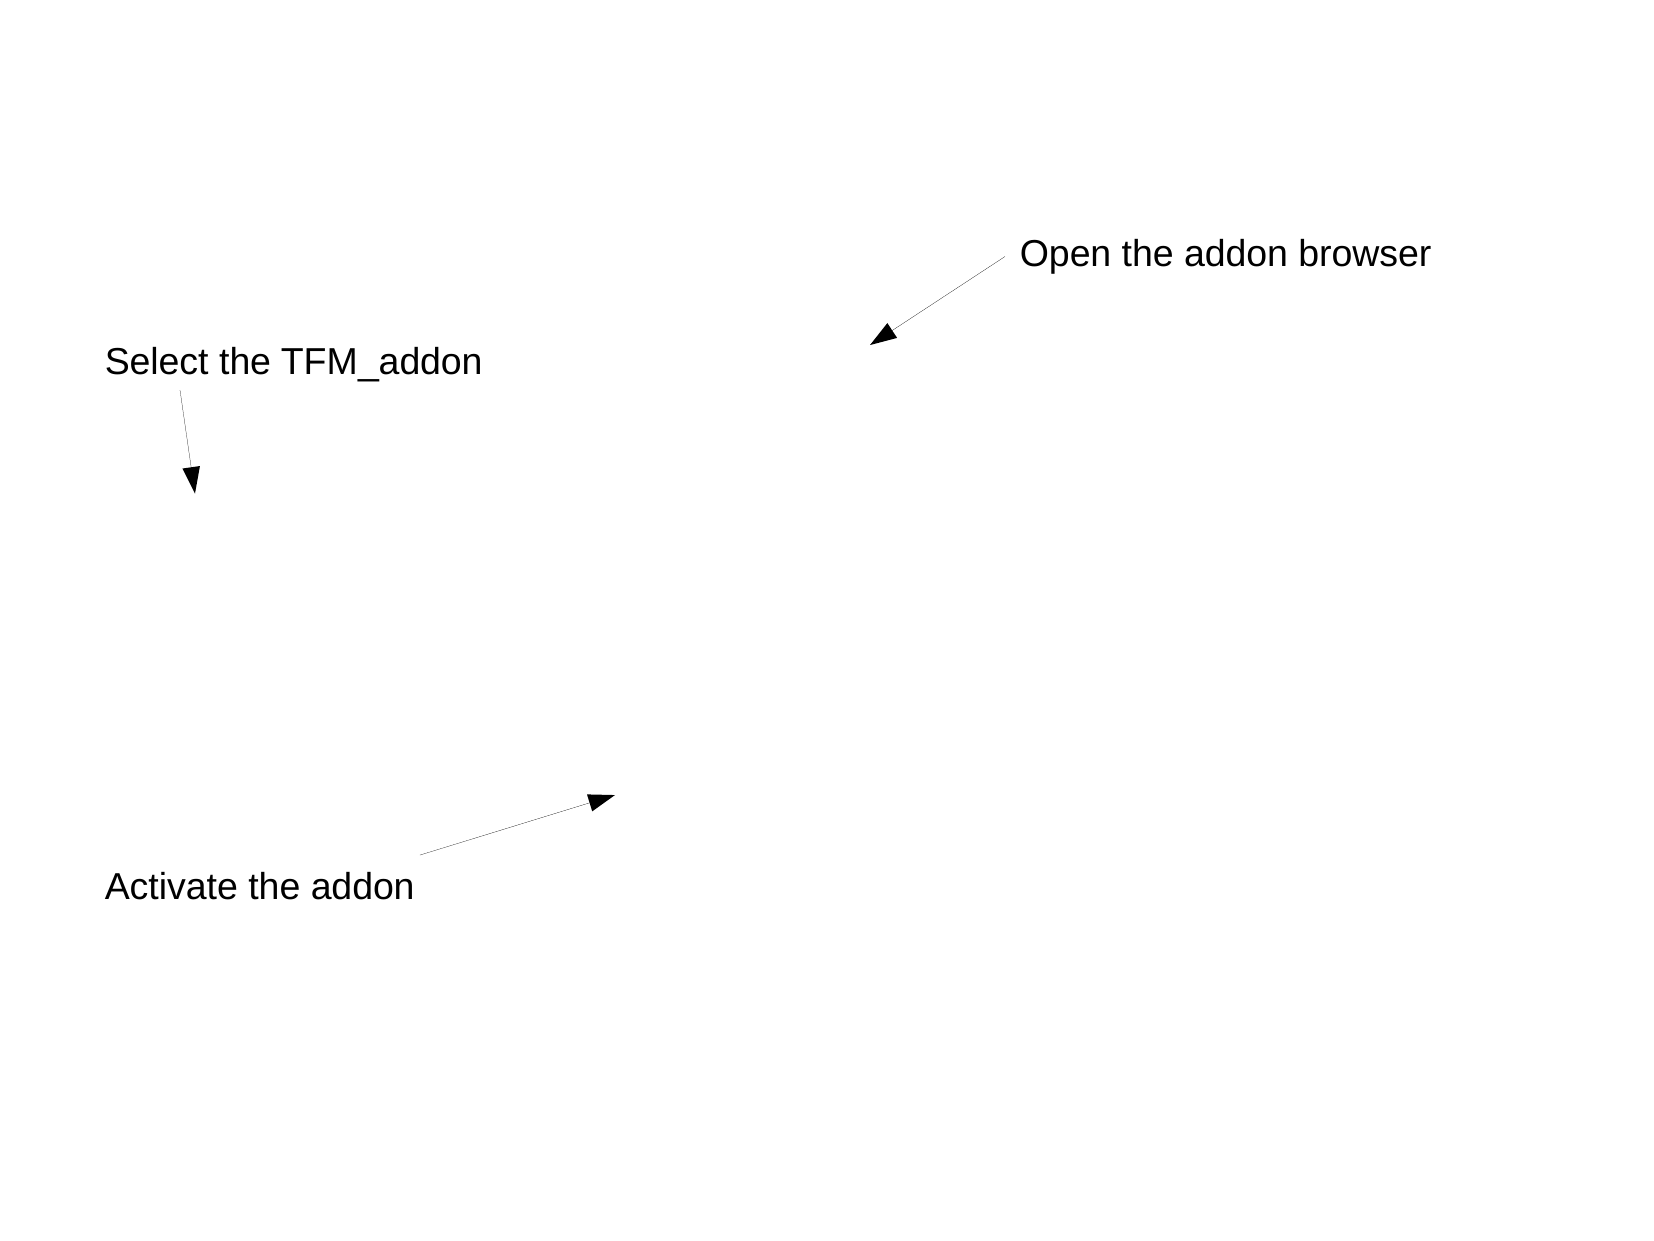

Open the addon browser
Select the TFM_addon
Activate the addon